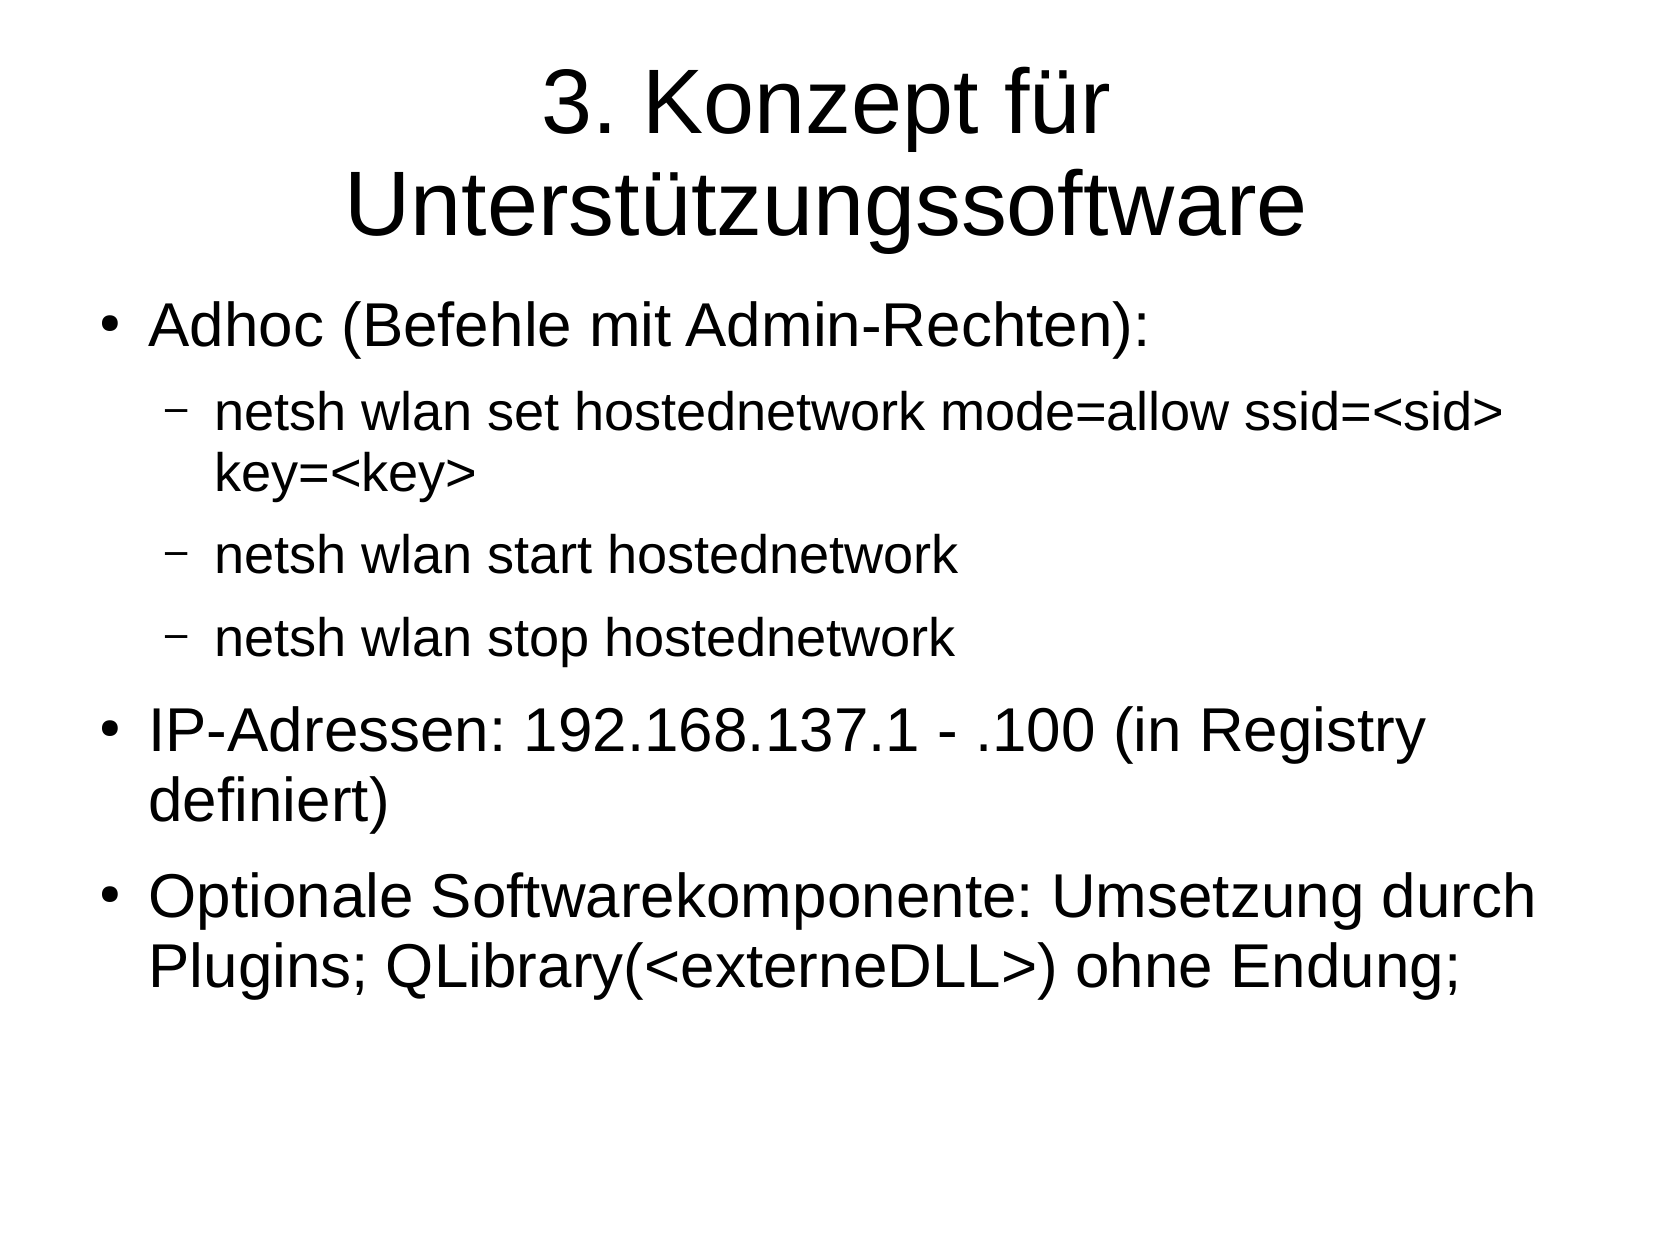

# 3. Konzept für Unterstützungssoftware
Adhoc (Befehle mit Admin-Rechten):
netsh wlan set hostednetwork mode=allow ssid=<sid> key=<key>
netsh wlan start hostednetwork
netsh wlan stop hostednetwork
IP-Adressen: 192.168.137.1 - .100 (in Registry definiert)
Optionale Softwarekomponente: Umsetzung durch Plugins; QLibrary(<externeDLL>) ohne Endung;